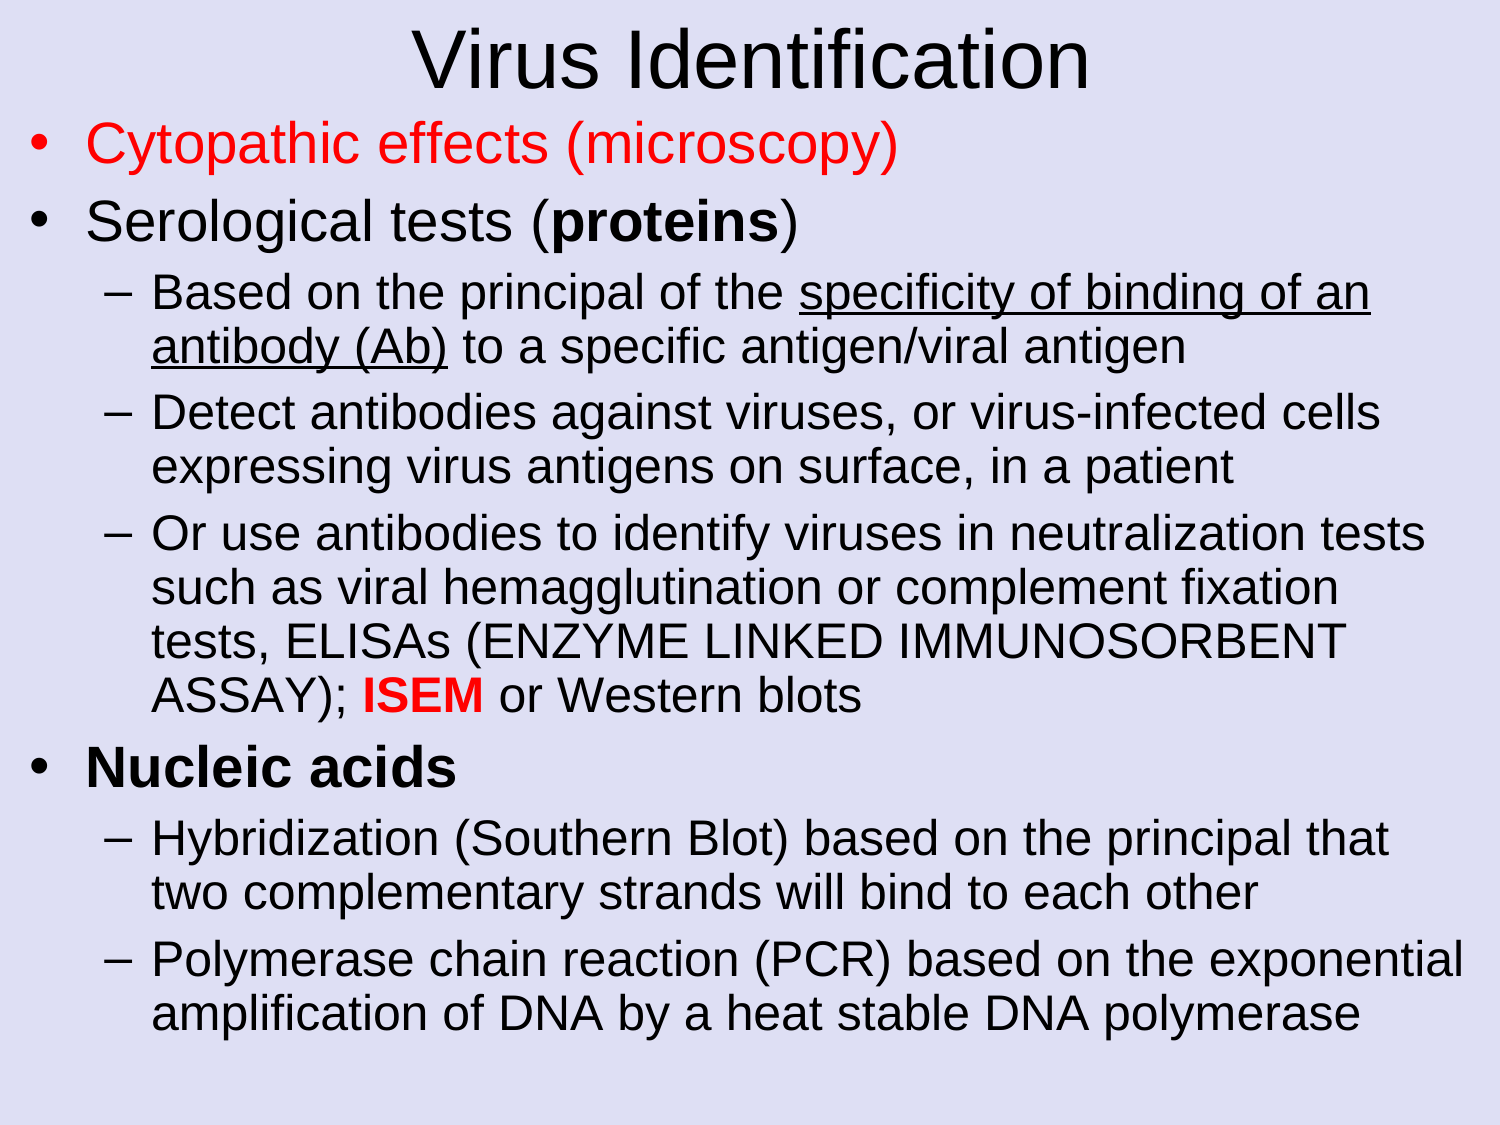

# Virus Identification
Cytopathic effects (microscopy)
Serological tests (proteins)
Based on the principal of the specificity of binding of an antibody (Ab) to a specific antigen/viral antigen
Detect antibodies against viruses, or virus-infected cells expressing virus antigens on surface, in a patient
Or use antibodies to identify viruses in neutralization tests such as viral hemagglutination or complement fixation tests, ELISAs (ENZYME LINKED IMMUNOSORBENT ASSAY); ISEM or Western blots
Nucleic acids
Hybridization (Southern Blot) based on the principal that two complementary strands will bind to each other
Polymerase chain reaction (PCR) based on the exponential amplification of DNA by a heat stable DNA polymerase